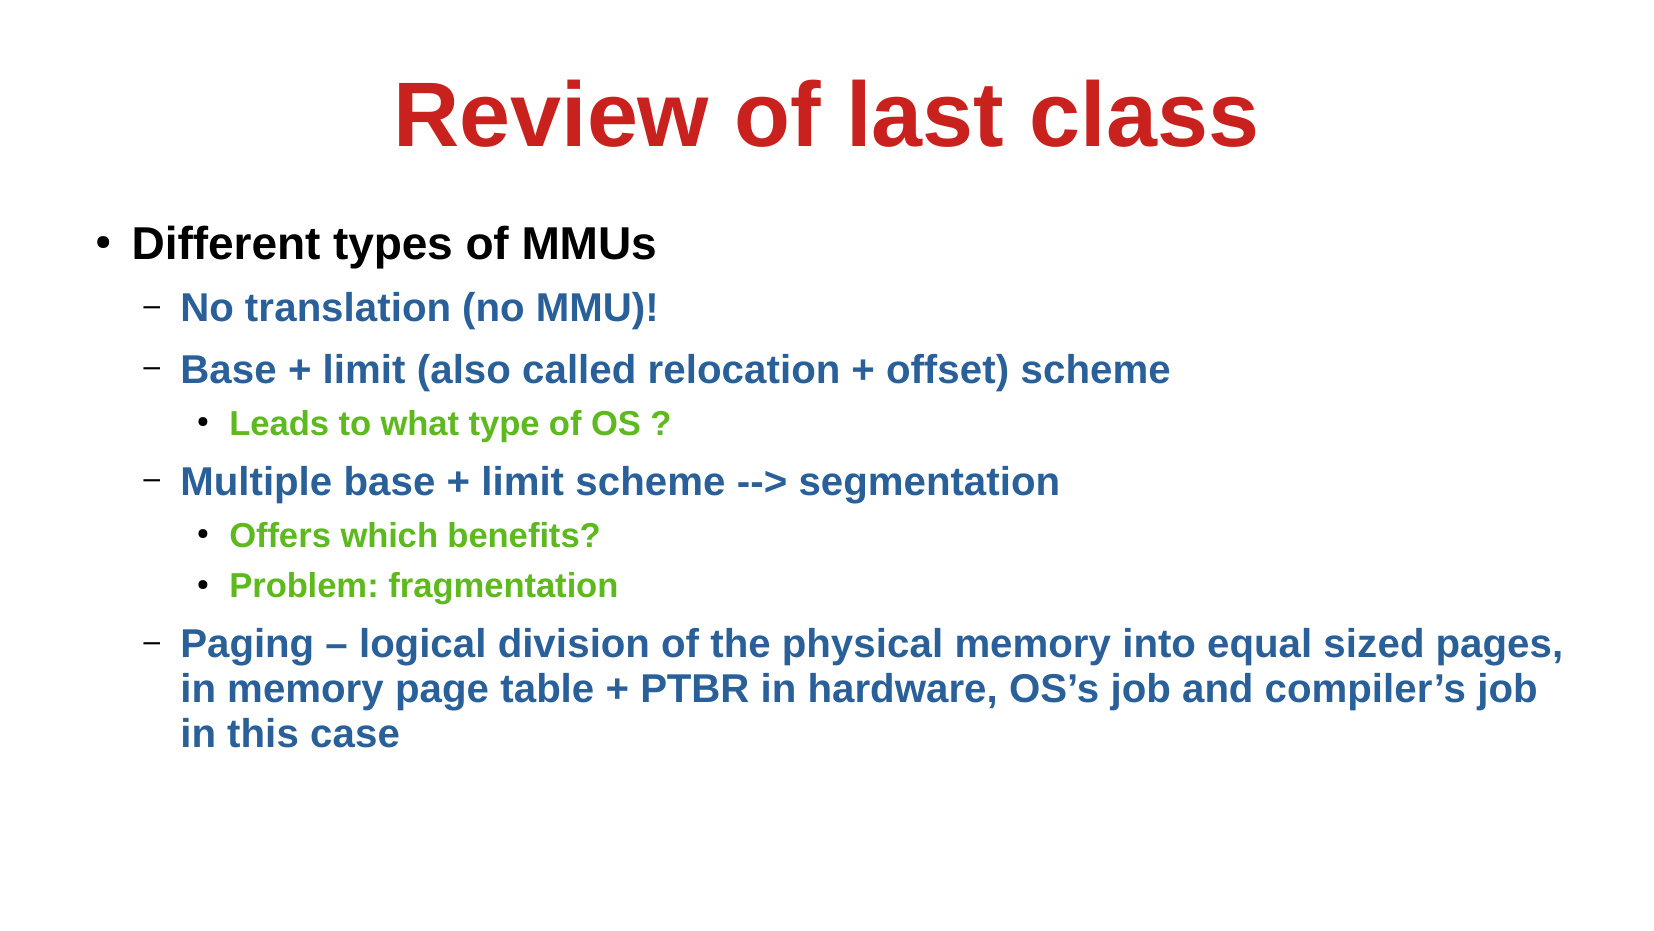

# Review of last class
Different types of MMUs
No translation (no MMU)!
Base + limit (also called relocation + offset) scheme
Leads to what type of OS ?
Multiple base + limit scheme --> segmentation
Offers which benefits?
Problem: fragmentation
Paging – logical division of the physical memory into equal sized pages, in memory page table + PTBR in hardware, OS’s job and compiler’s job in this case